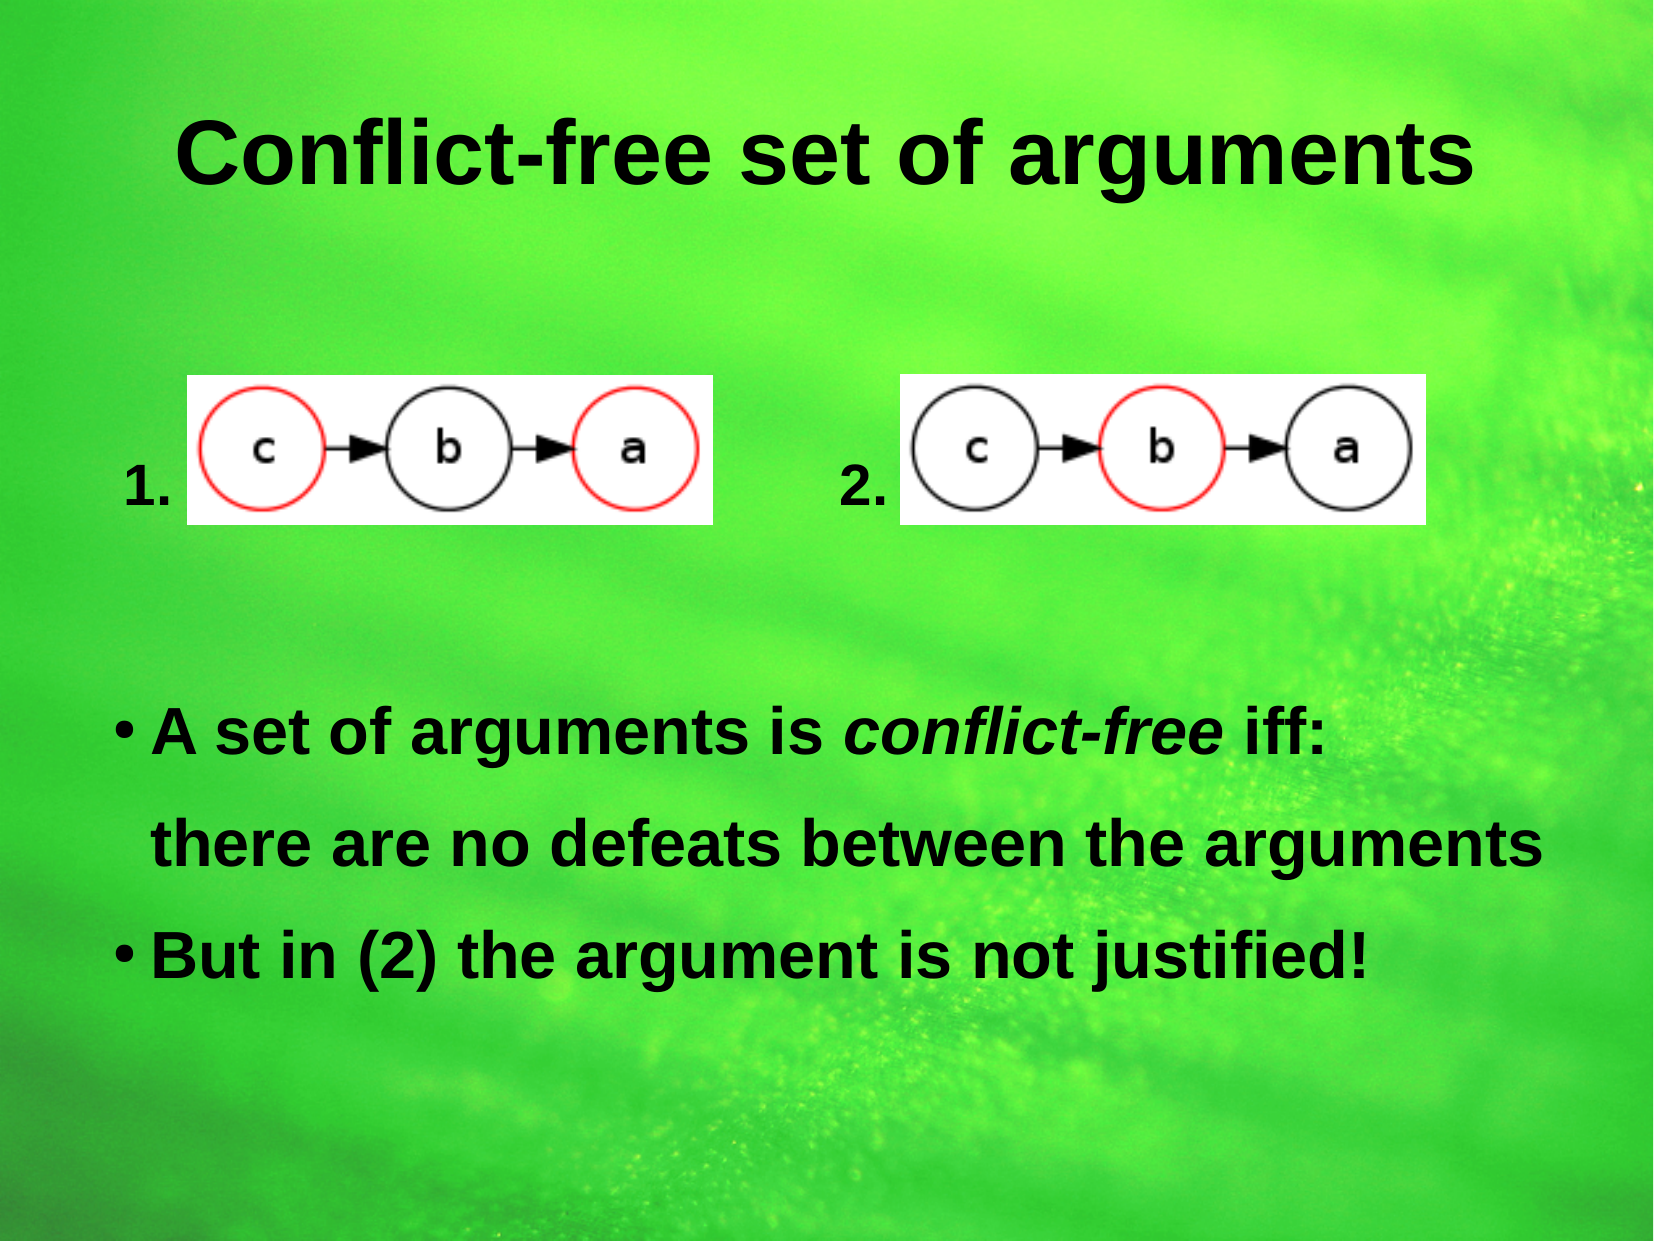

# Conflict-free set of arguments
1.
2.
A set of arguments is conflict-free iff:
there are no defeats between the arguments
But in (2) the argument is not justified!